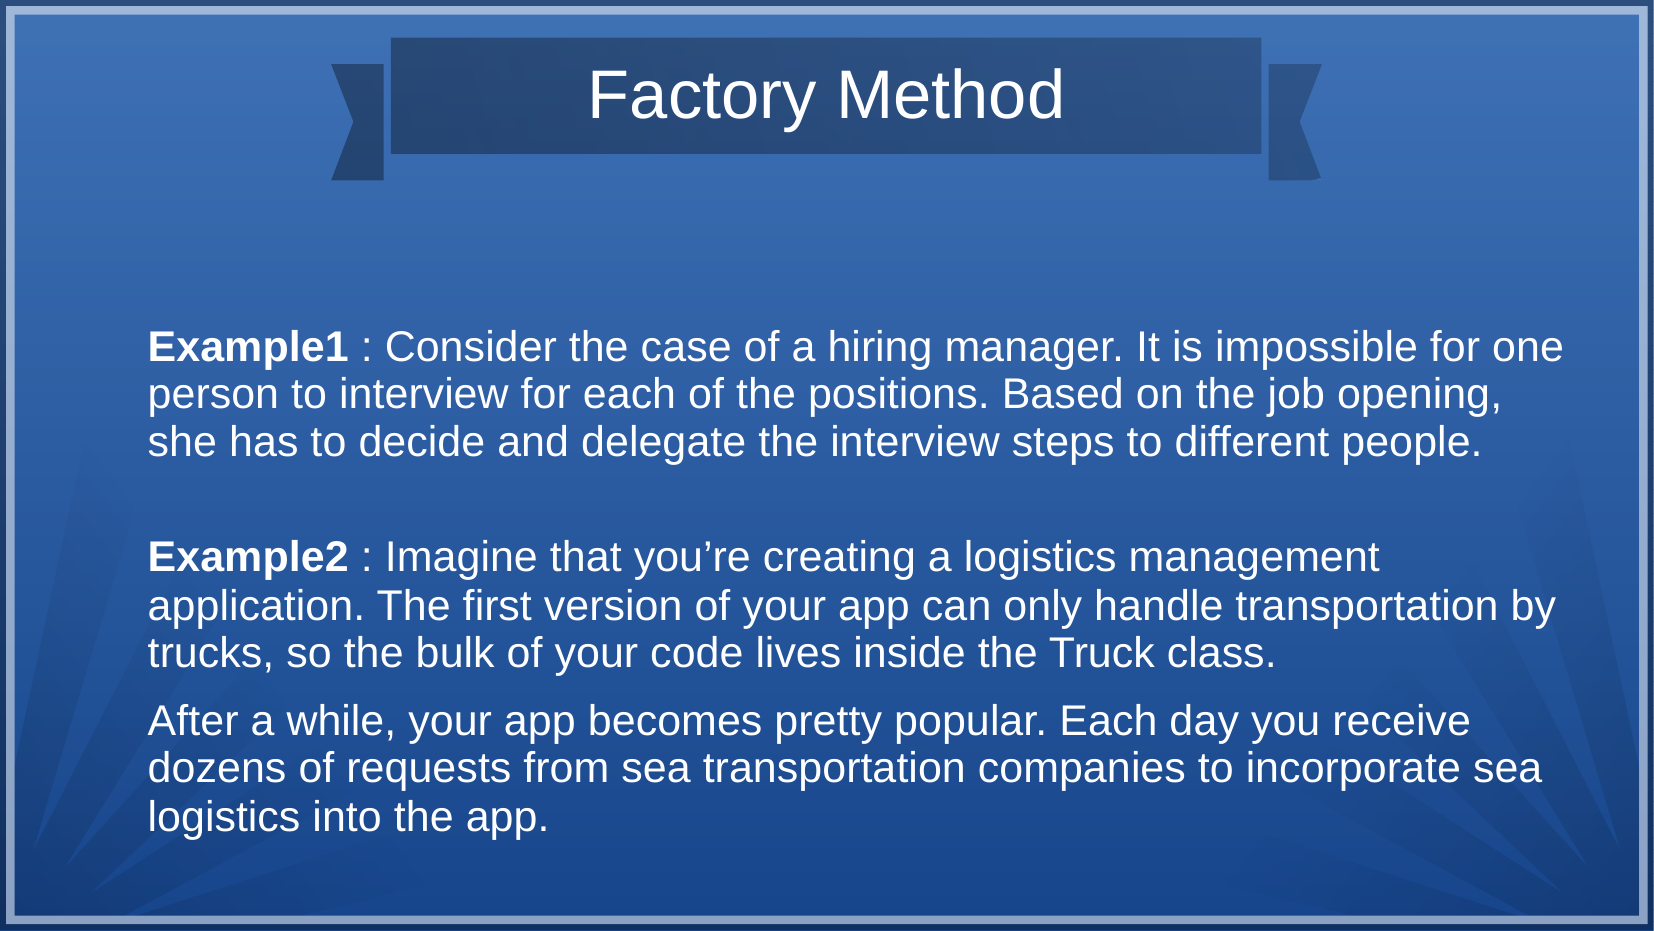

# Factory Method
Example1 : Consider the case of a hiring manager. It is impossible for one person to interview for each of the positions. Based on the job opening, she has to decide and delegate the interview steps to different people.
Example2 : Imagine that you’re creating a logistics management application. The first version of your app can only handle transportation by trucks, so the bulk of your code lives inside the Truck class.
After a while, your app becomes pretty popular. Each day you receive dozens of requests from sea transportation companies to incorporate sea logistics into the app.